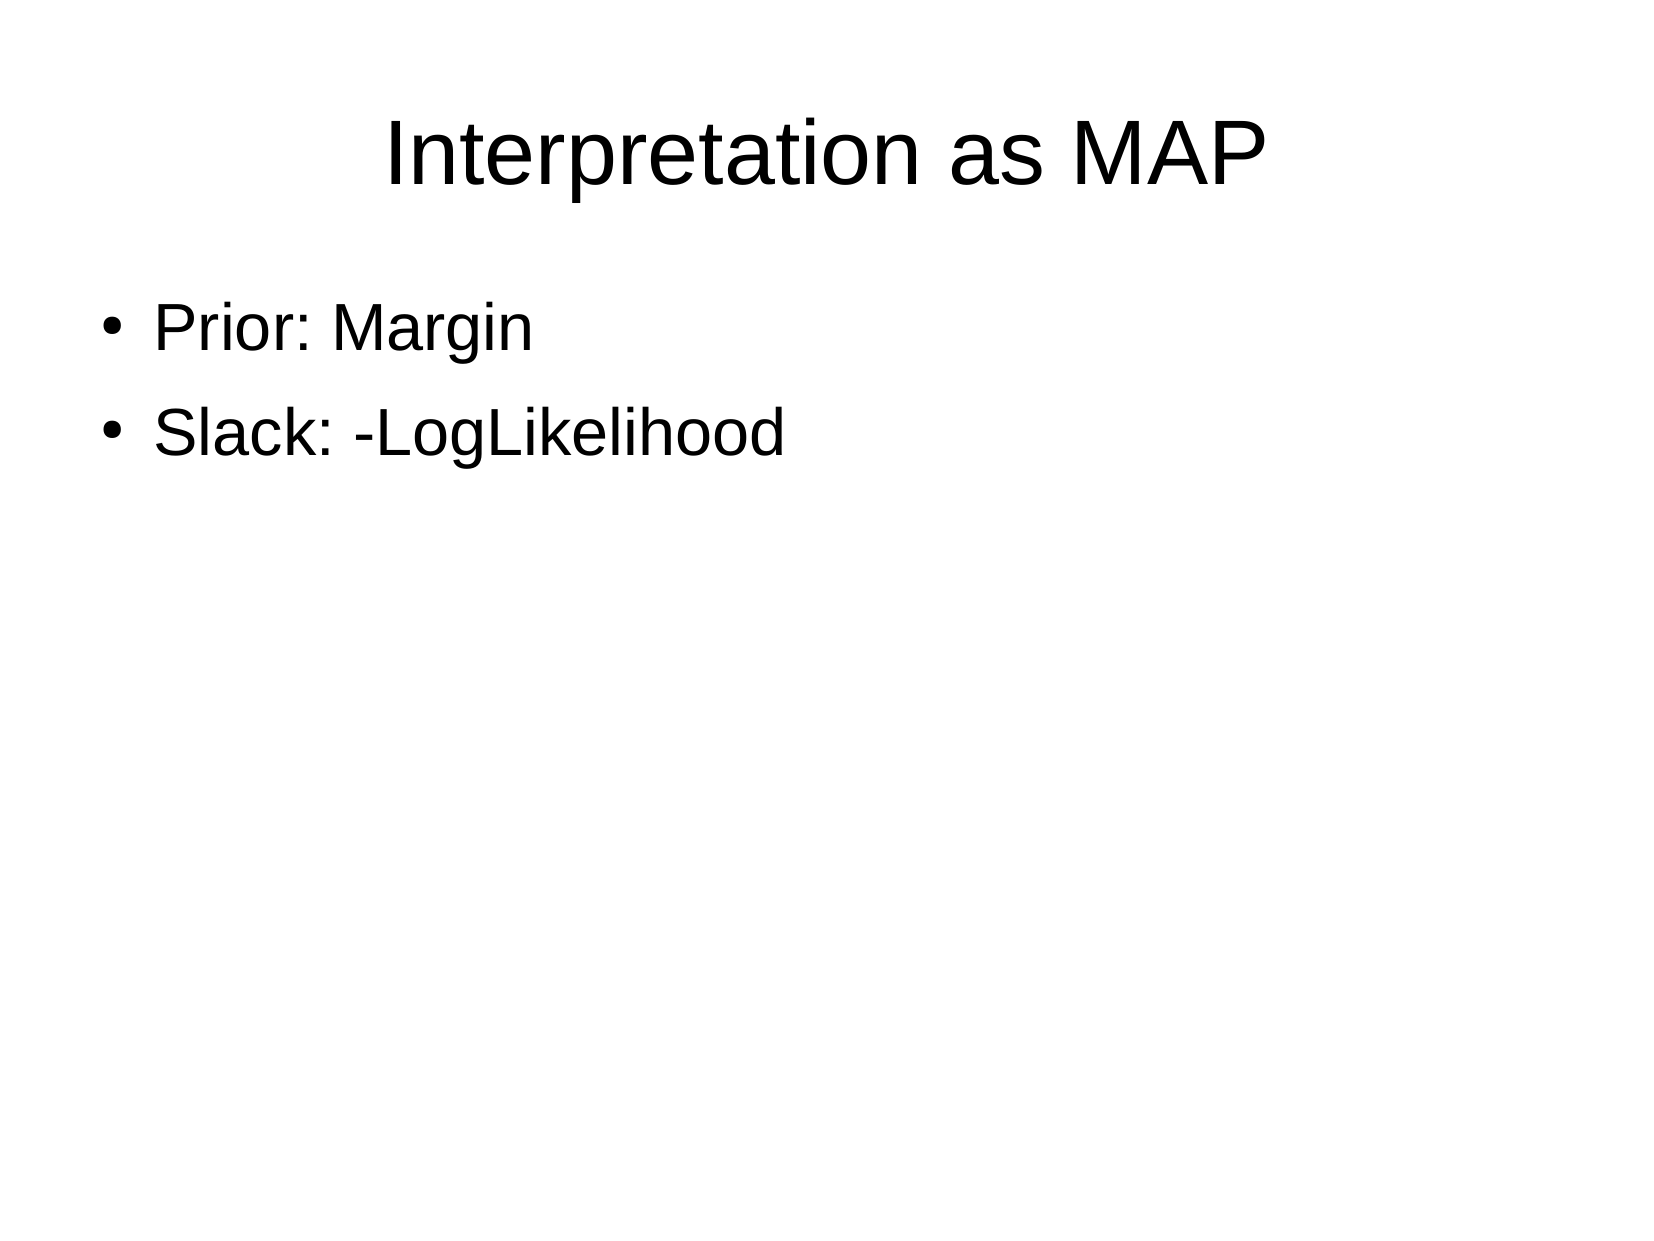

# Interpretation as MAP
Prior: Margin
Slack: -LogLikelihood